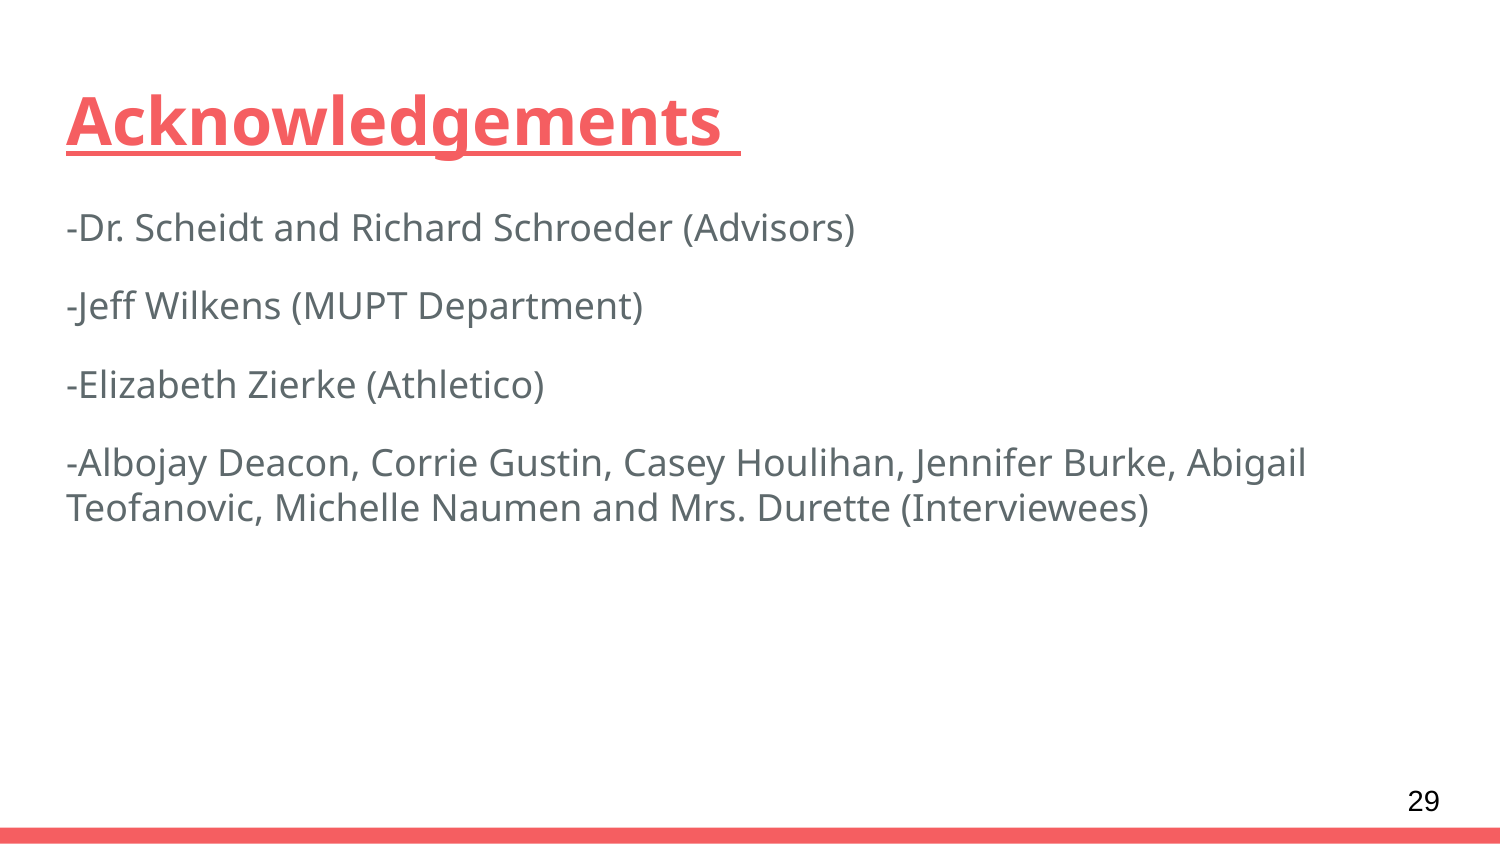

# Acknowledgements
-Dr. Scheidt and Richard Schroeder (Advisors)
-Jeff Wilkens (MUPT Department)
-Elizabeth Zierke (Athletico)
-Albojay Deacon, Corrie Gustin, Casey Houlihan, Jennifer Burke, Abigail Teofanovic, Michelle Naumen and Mrs. Durette (Interviewees)